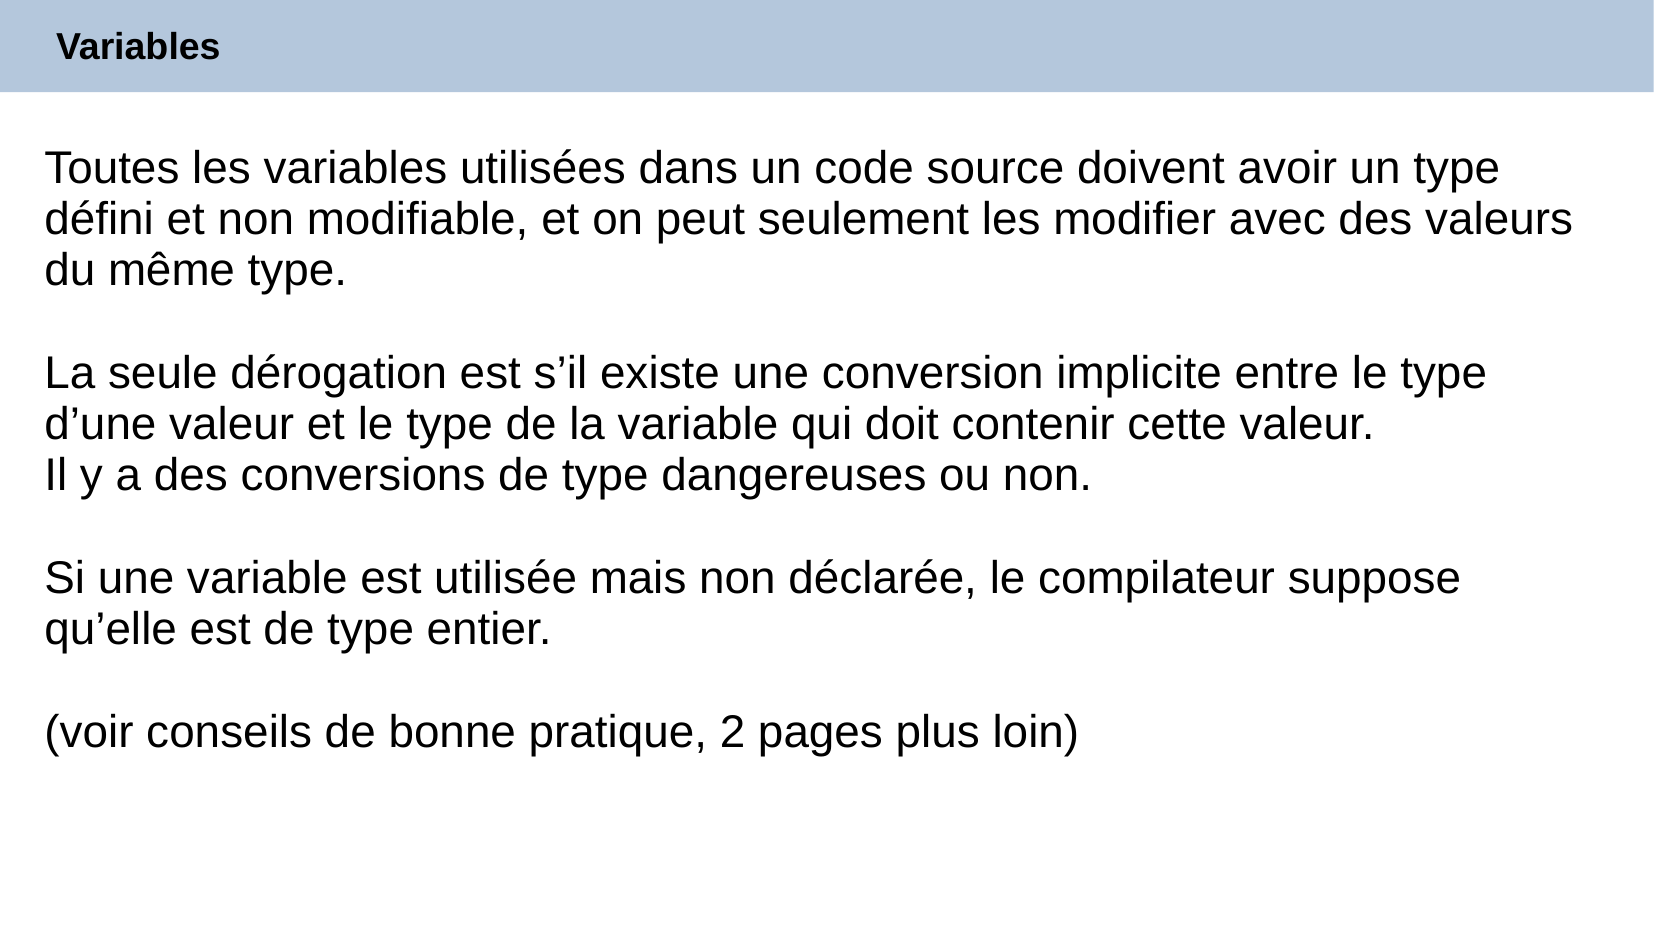

Variables
Toutes les variables utilisées dans un code source doivent avoir un type défini et non modifiable, et on peut seulement les modifier avec des valeurs du même type.
La seule dérogation est s’il existe une conversion implicite entre le type d’une valeur et le type de la variable qui doit contenir cette valeur.
Il y a des conversions de type dangereuses ou non.
Si une variable est utilisée mais non déclarée, le compilateur suppose qu’elle est de type entier.
(voir conseils de bonne pratique, 2 pages plus loin)